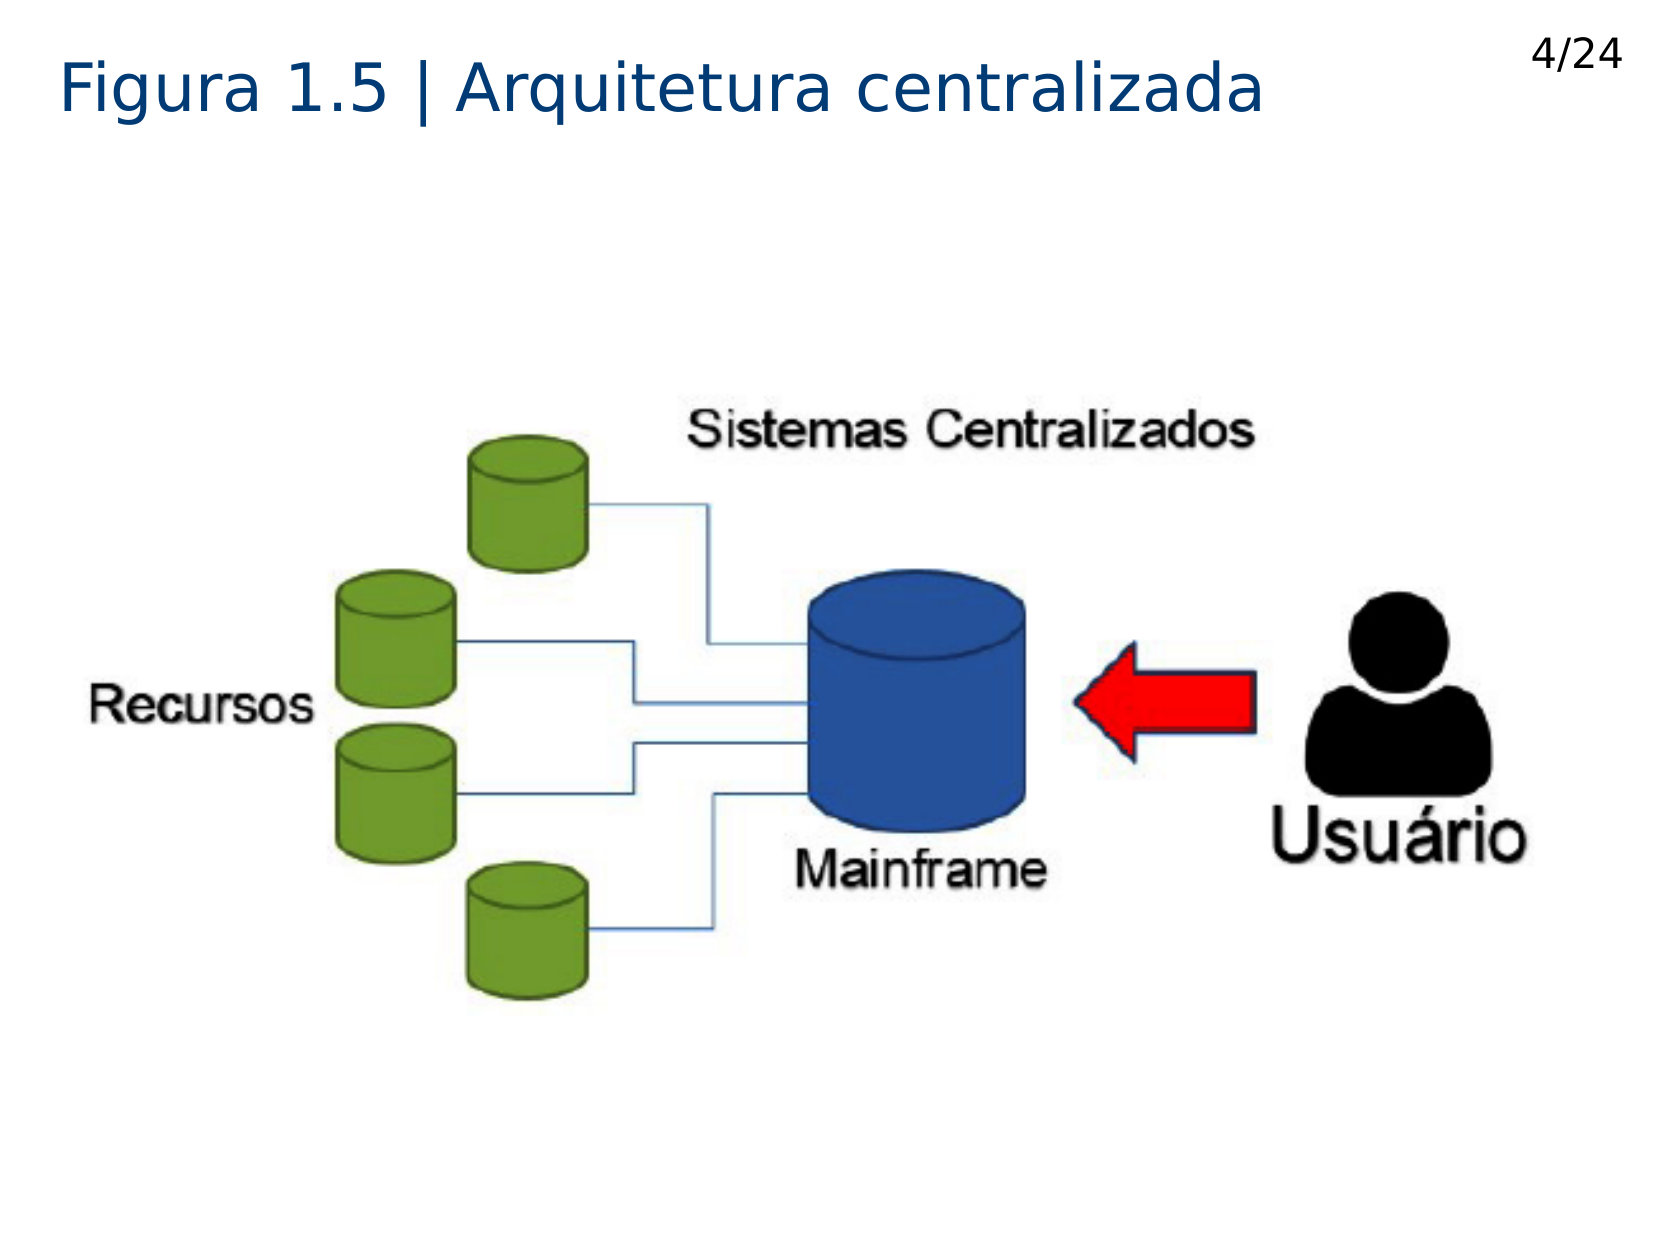

# Figura 1.5 | Arquitetura centralizada
4